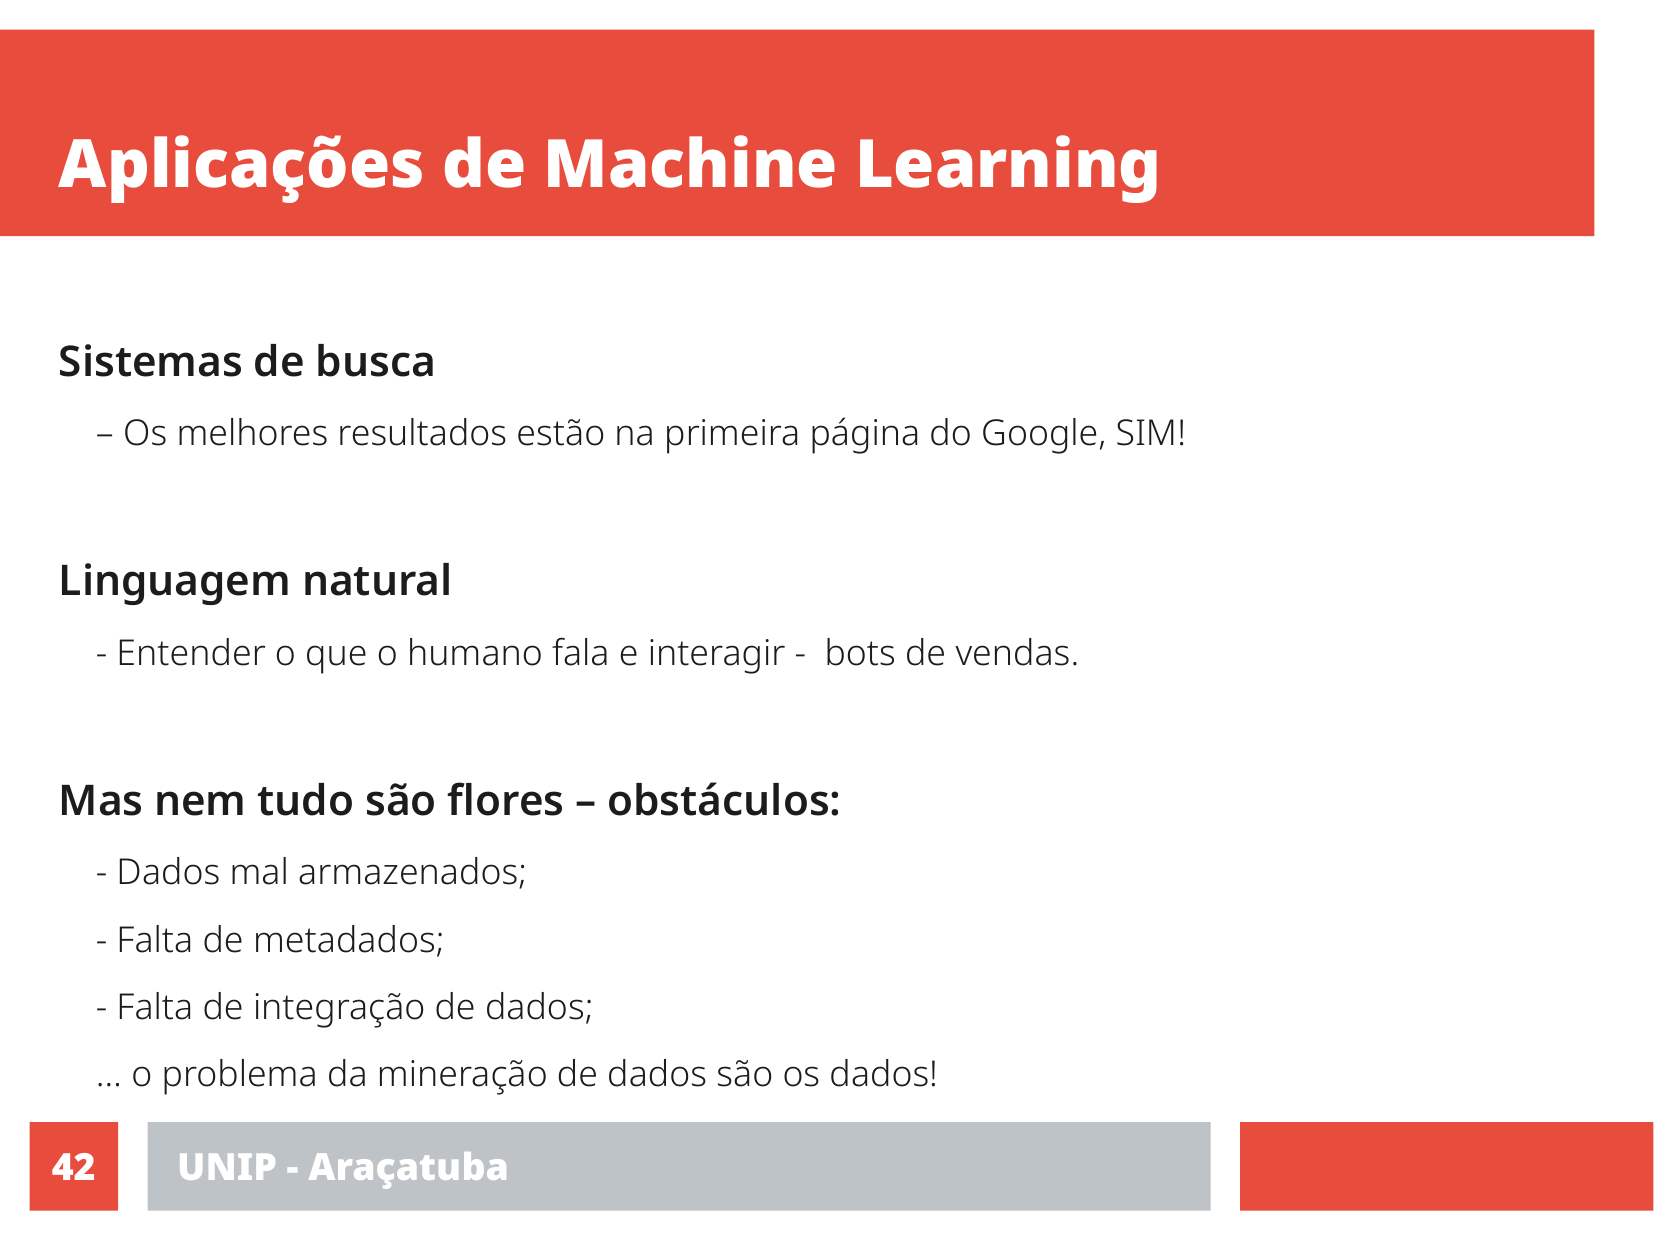

# Aplicações de Machine Learning
Sistemas de busca
– Os melhores resultados estão na primeira página do Google, SIM!
Linguagem natural
- Entender o que o humano fala e interagir - bots de vendas.
Mas nem tudo são flores – obstáculos:
- Dados mal armazenados;
- Falta de metadados;
- Falta de integração de dados;
… o problema da mineração de dados são os dados!
42
UNIP - Araçatuba